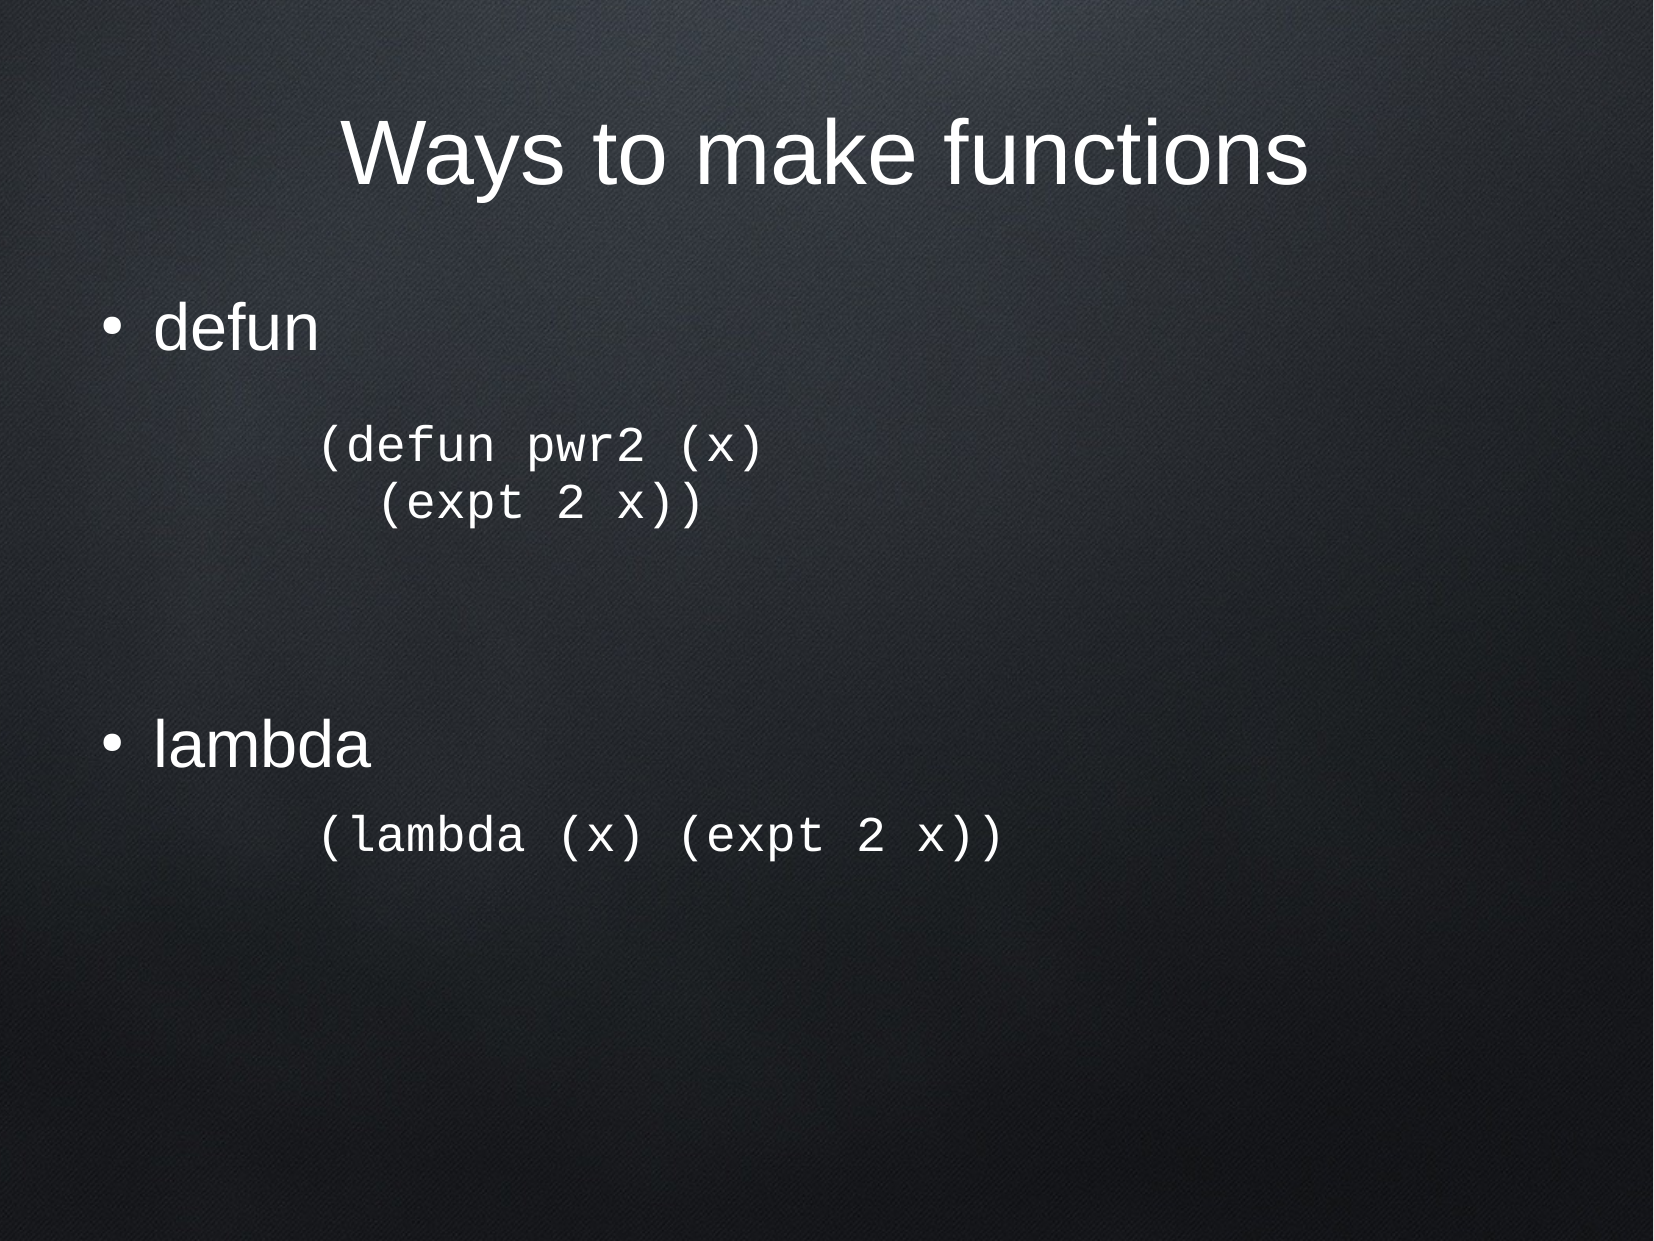

# Ways to make functions
defun
lambda
(defun pwr2 (x)
 (expt 2 x))
(lambda (x) (expt 2 x))